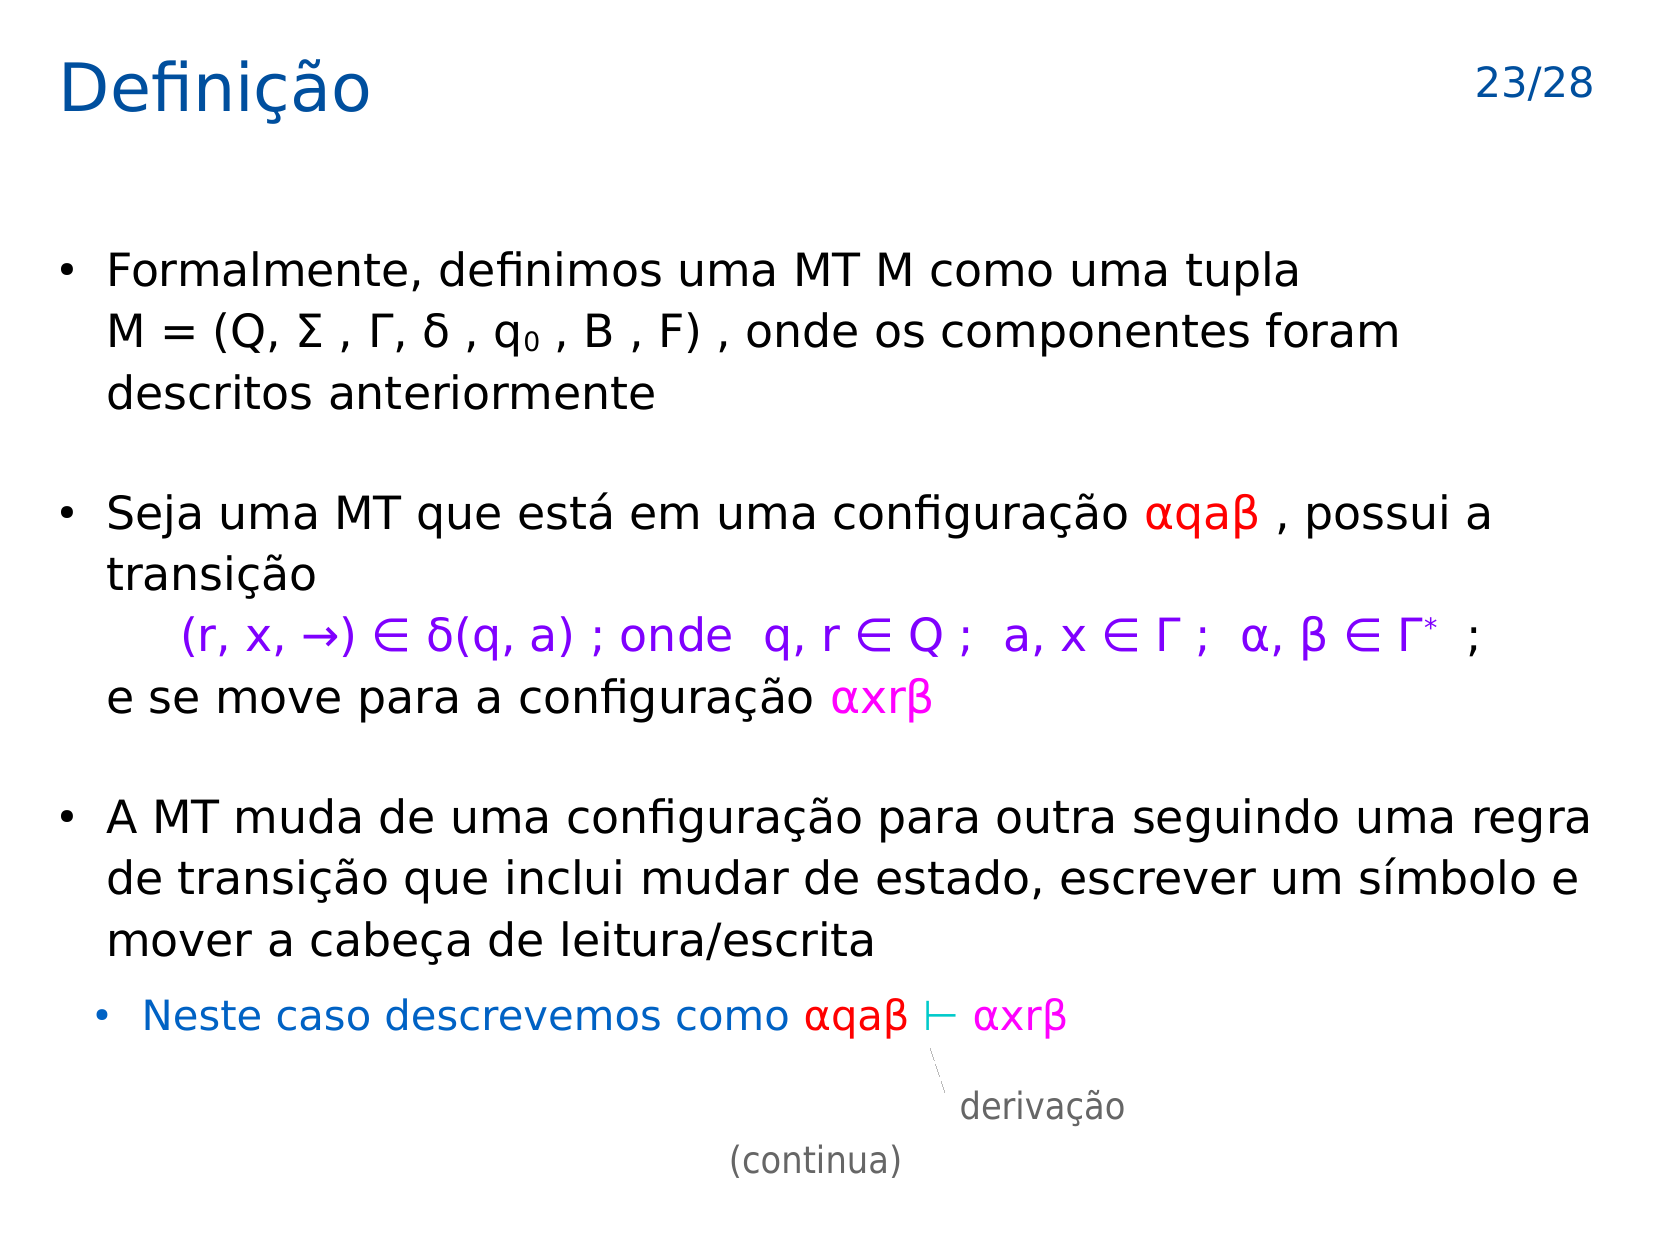

# Definição
23
Formalmente, definimos uma MT M como uma tupla
M = (Q, Σ , Γ, δ , q0 , B , F) , onde os componentes foram descritos anteriormente
Seja uma MT que está em uma configuração αqaβ , possui a transição
	(r, x, →) ∈ δ(q, a) ; onde q, r ∈ Q ; a, x ∈ Γ ; α, β ∈ Γ* ;
e se move para a configuração αxrβ
A MT muda de uma configuração para outra seguindo uma regra de transição que inclui mudar de estado, escrever um símbolo e mover a cabeça de leitura/escrita
Neste caso descrevemos como αqaβ ⊢ αxrβ
derivação
(continua)